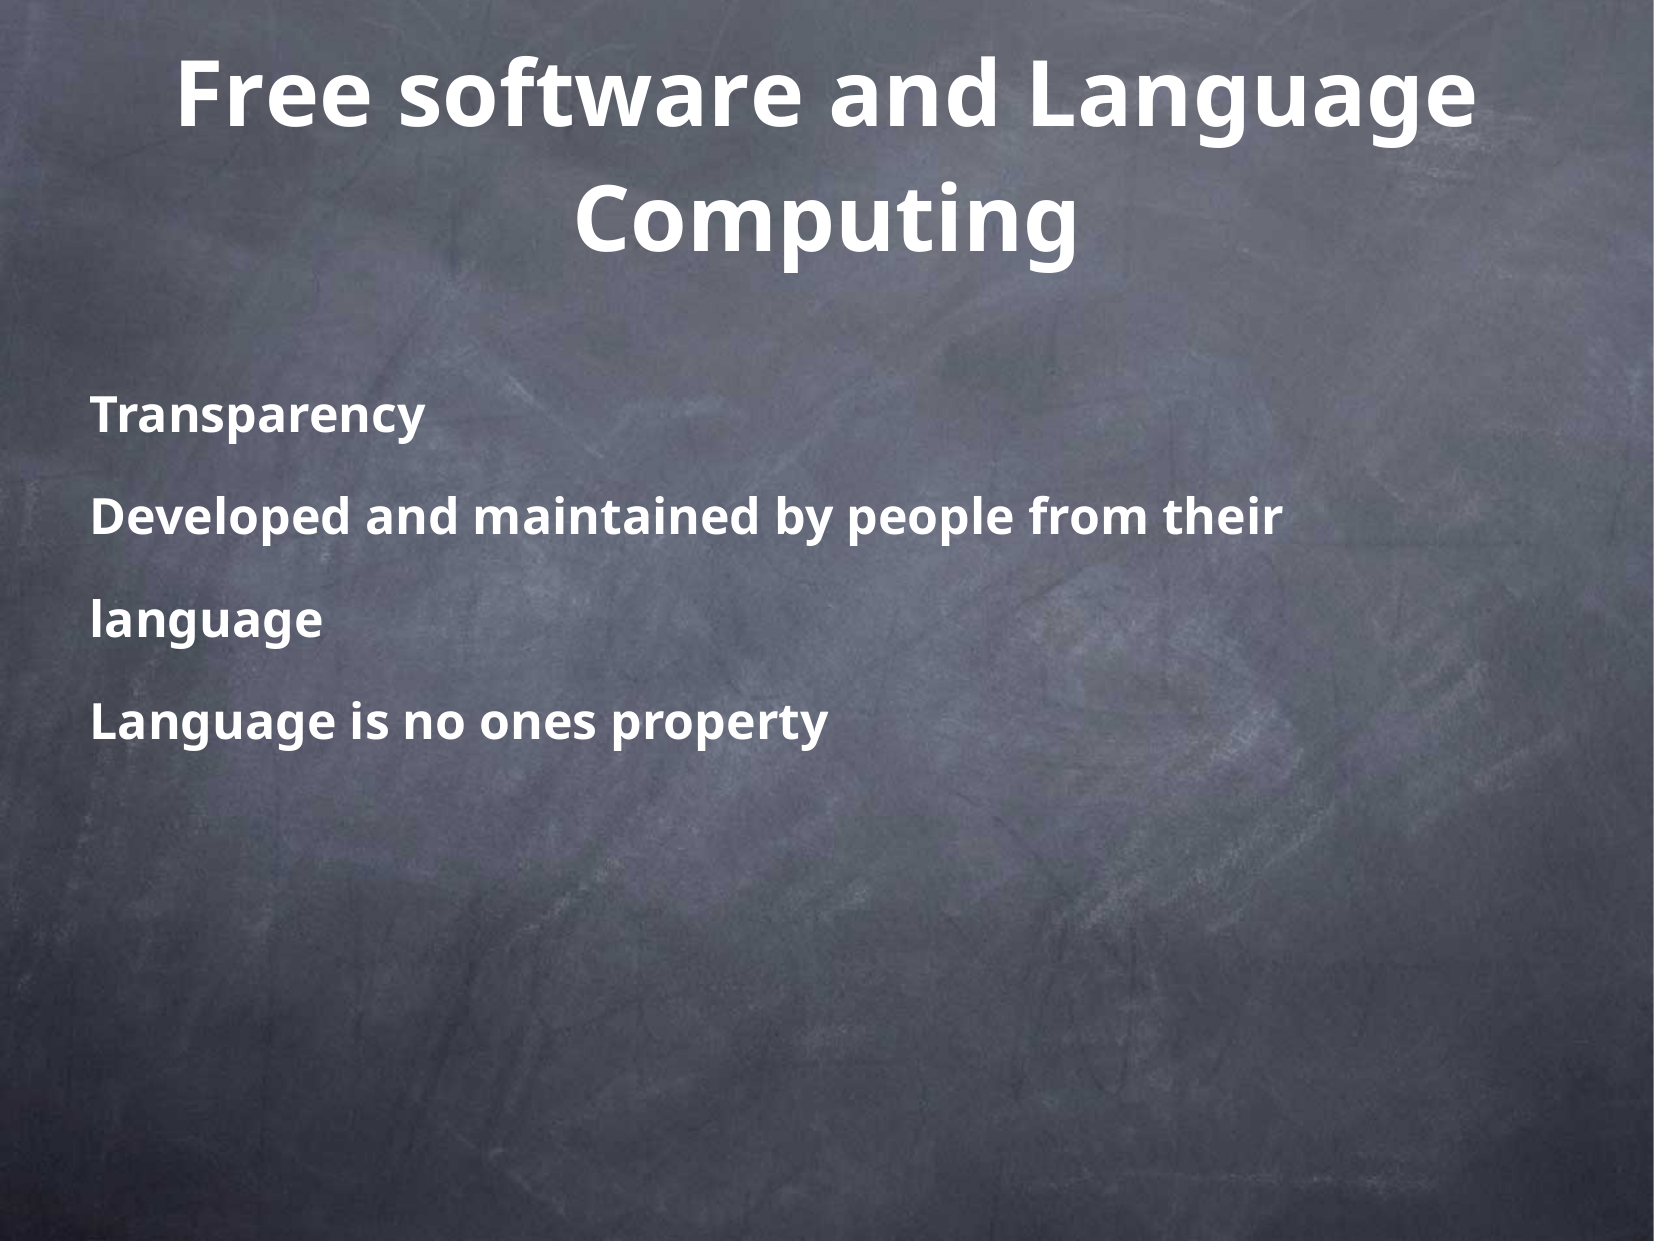

# Free software and Language Computing
Transparency
Developed and maintained by people from their language
Language is no ones property